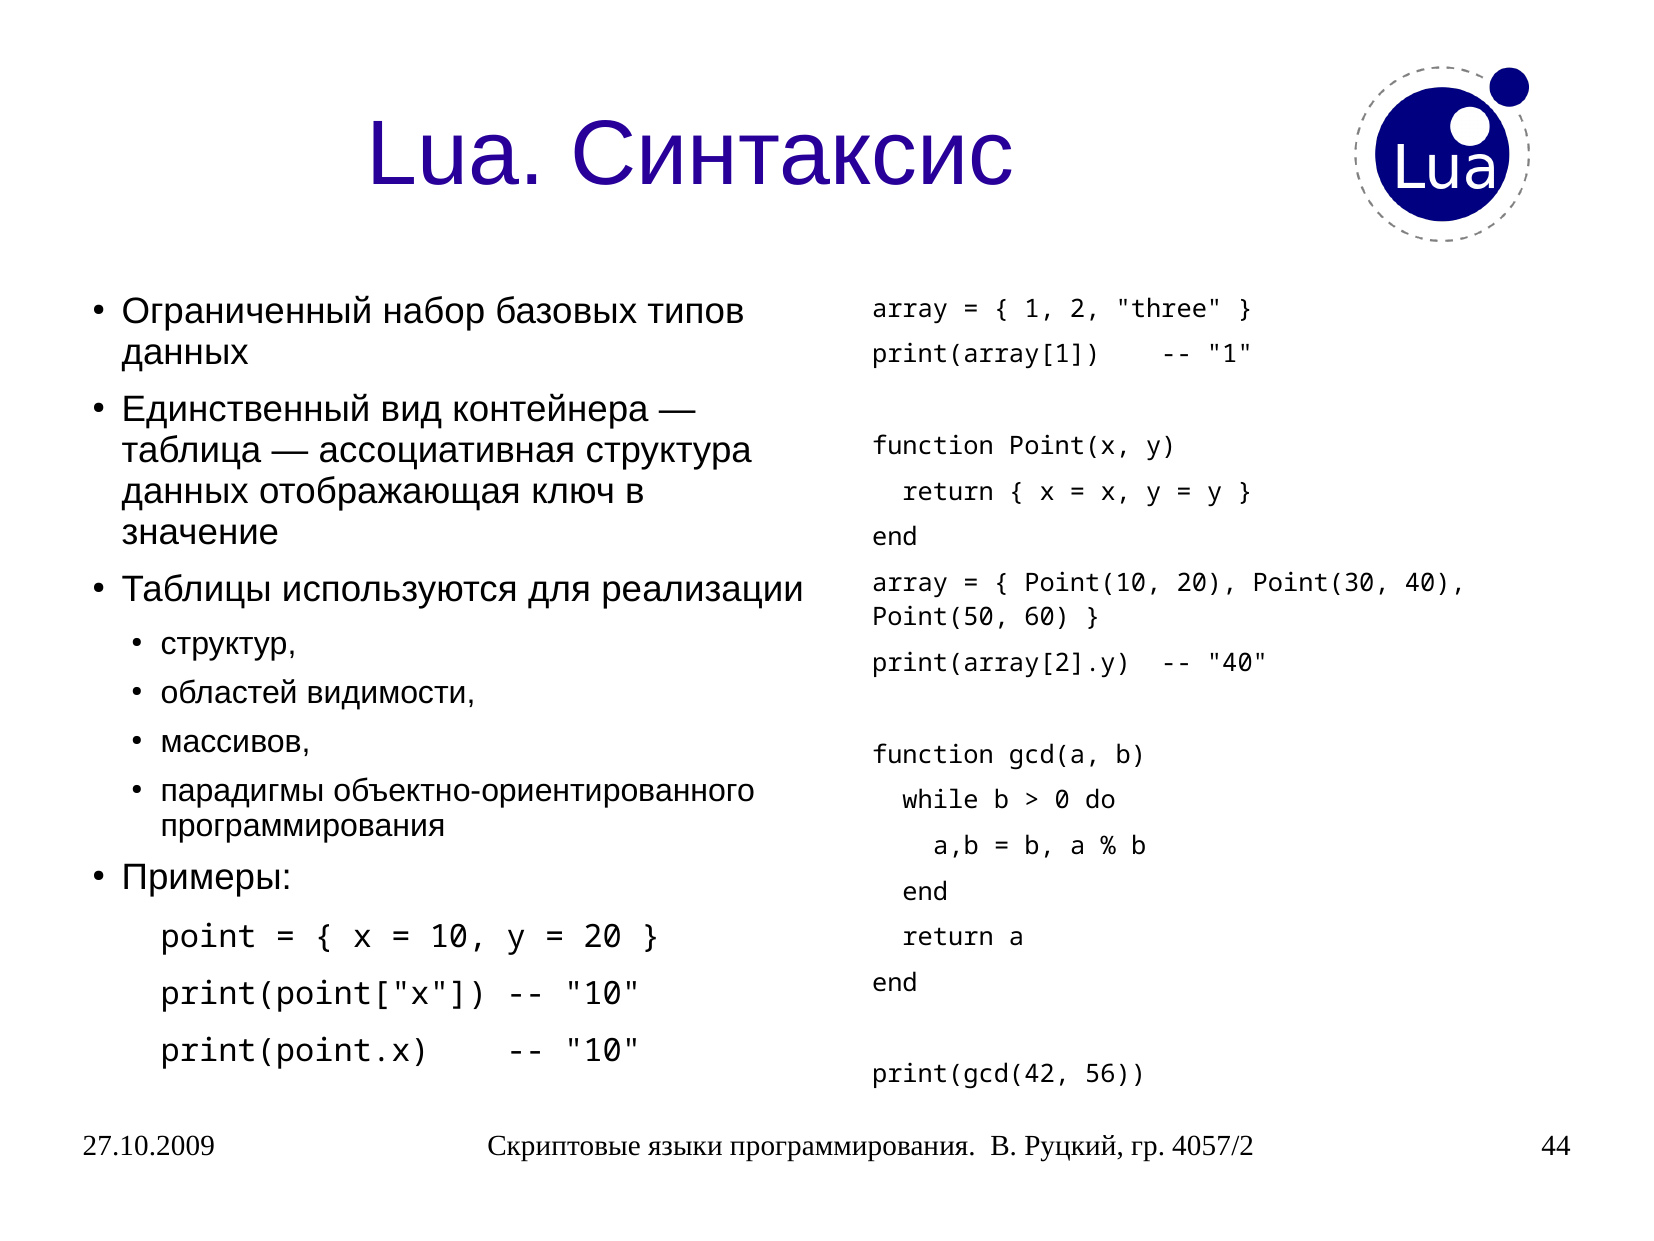

# Lua. Синтаксис
Ограниченный набор базовых типов данных
Единственный вид контейнера — таблица — ассоциативная структура данных отображающая ключ в значение
Таблицы используются для реализации
структур,
областей видимости,
массивов,
парадигмы объектно-ориентированного программирования
Примеры:
point = { x = 10, y = 20 }
print(point["x"]) -- "10"
print(point.x) -- "10"
array = { 1, 2, "three" }
print(array[1]) -- "1"
function Point(x, y)
 return { x = x, y = y }
end
array = { Point(10, 20), Point(30, 40), Point(50, 60) }
print(array[2].y) -- "40"
function gcd(a, b)
 while b > 0 do
 a,b = b, a % b
 end
 return a
end
print(gcd(42, 56))
27.10.2009
Скриптовые языки программирования. В. Руцкий, гр. 4057/2
44